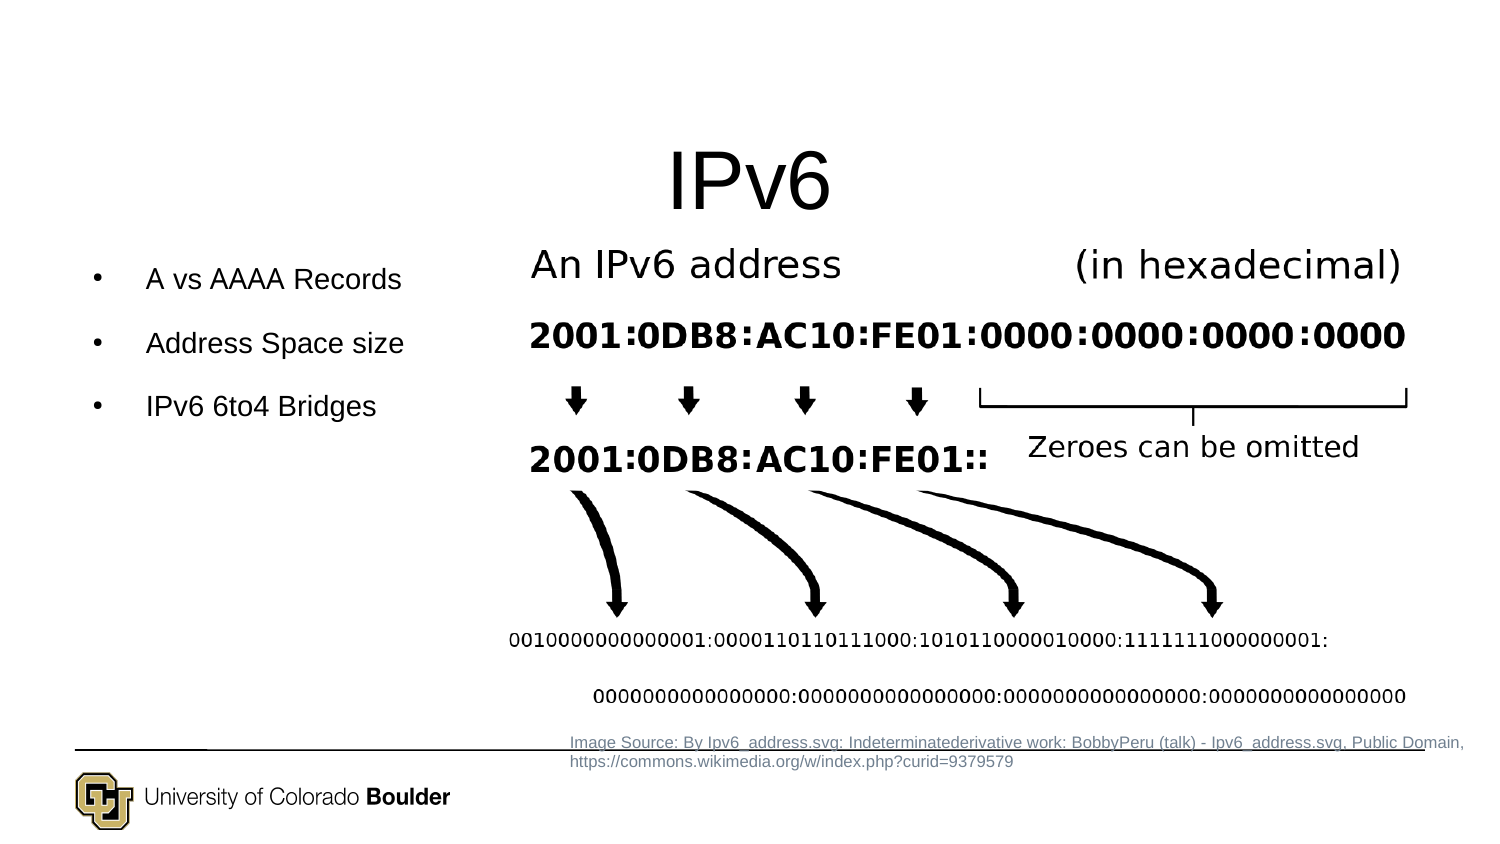

# IPv6
A vs AAAA Records
Address Space size
IPv6 6to4 Bridges
Image Source: By Ipv6_address.svg: Indeterminatederivative work: BobbyPeru (talk) - Ipv6_address.svg, Public Domain, https://commons.wikimedia.org/w/index.php?curid=9379579